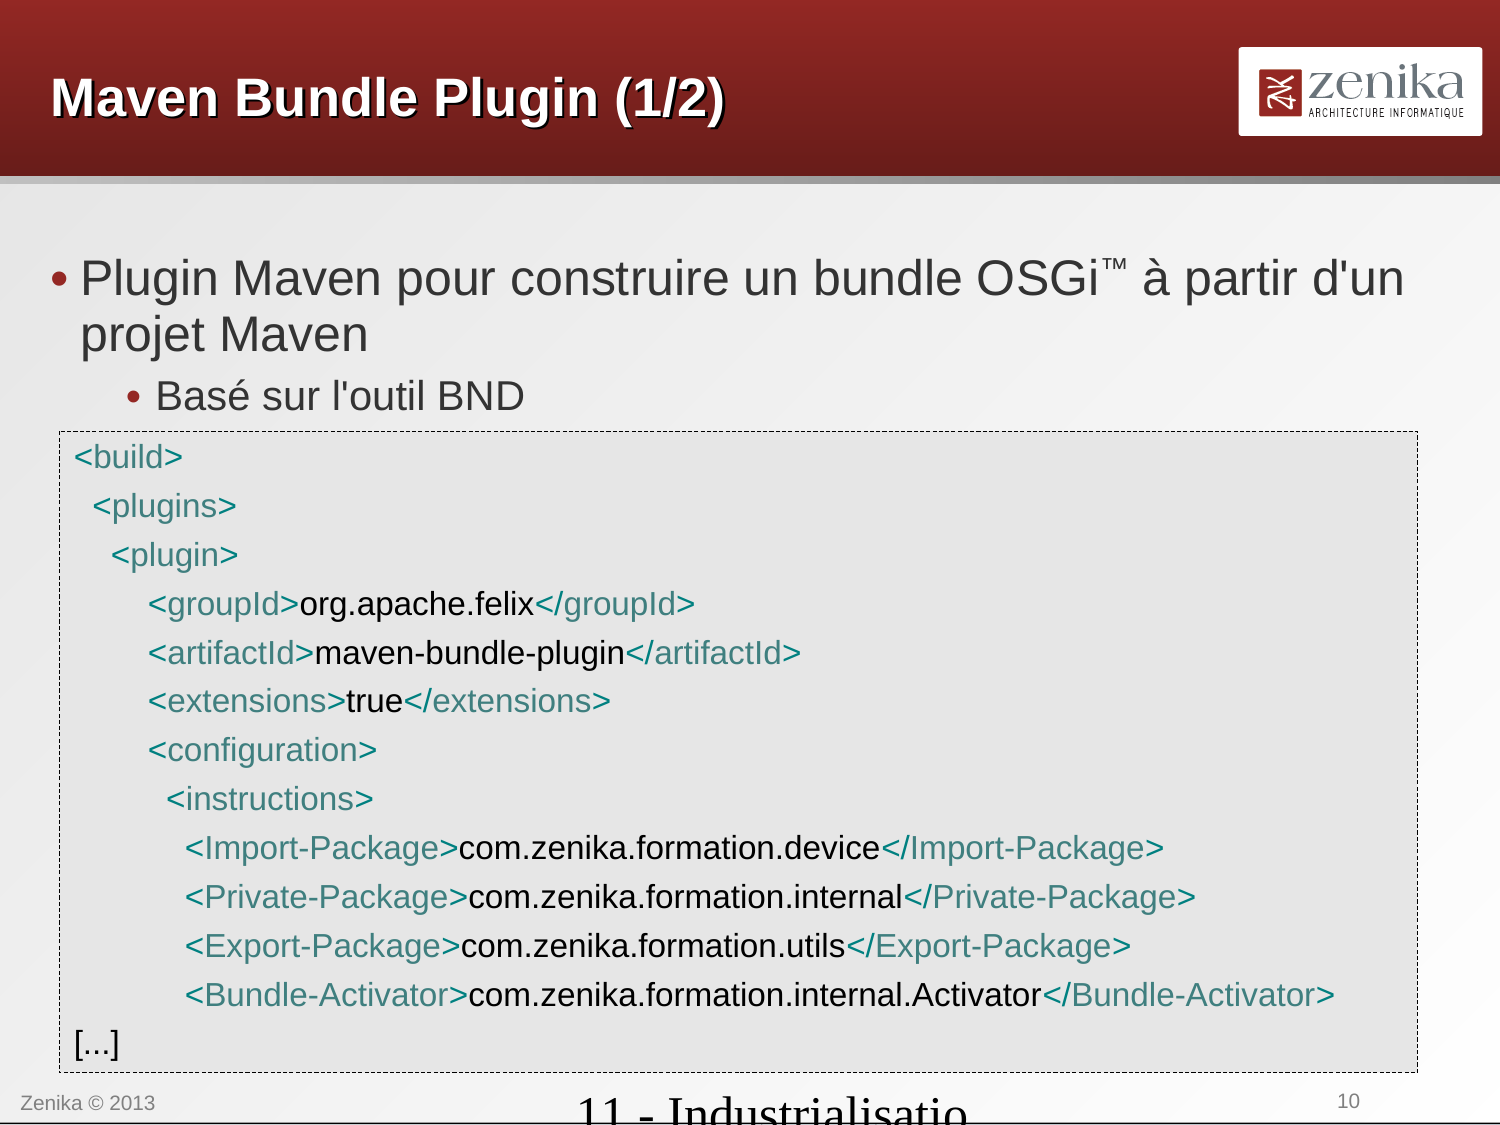

# Maven Bundle Plugin (1/2)
Plugin Maven pour construire un bundle OSGi™ à partir d'un projet Maven
Basé sur l'outil BND
<build>
 <plugins>
 <plugin>
 <groupId>org.apache.felix</groupId>
 <artifactId>maven-bundle-plugin</artifactId>
 <extensions>true</extensions>
 <configuration>
 <instructions>
 <Import-Package>com.zenika.formation.device</Import-Package>
 <Private-Package>com.zenika.formation.internal</Private-Package>
 <Export-Package>com.zenika.formation.utils</Export-Package>
 <Bundle-Activator>com.zenika.formation.internal.Activator</Bundle-Activator>
[...]